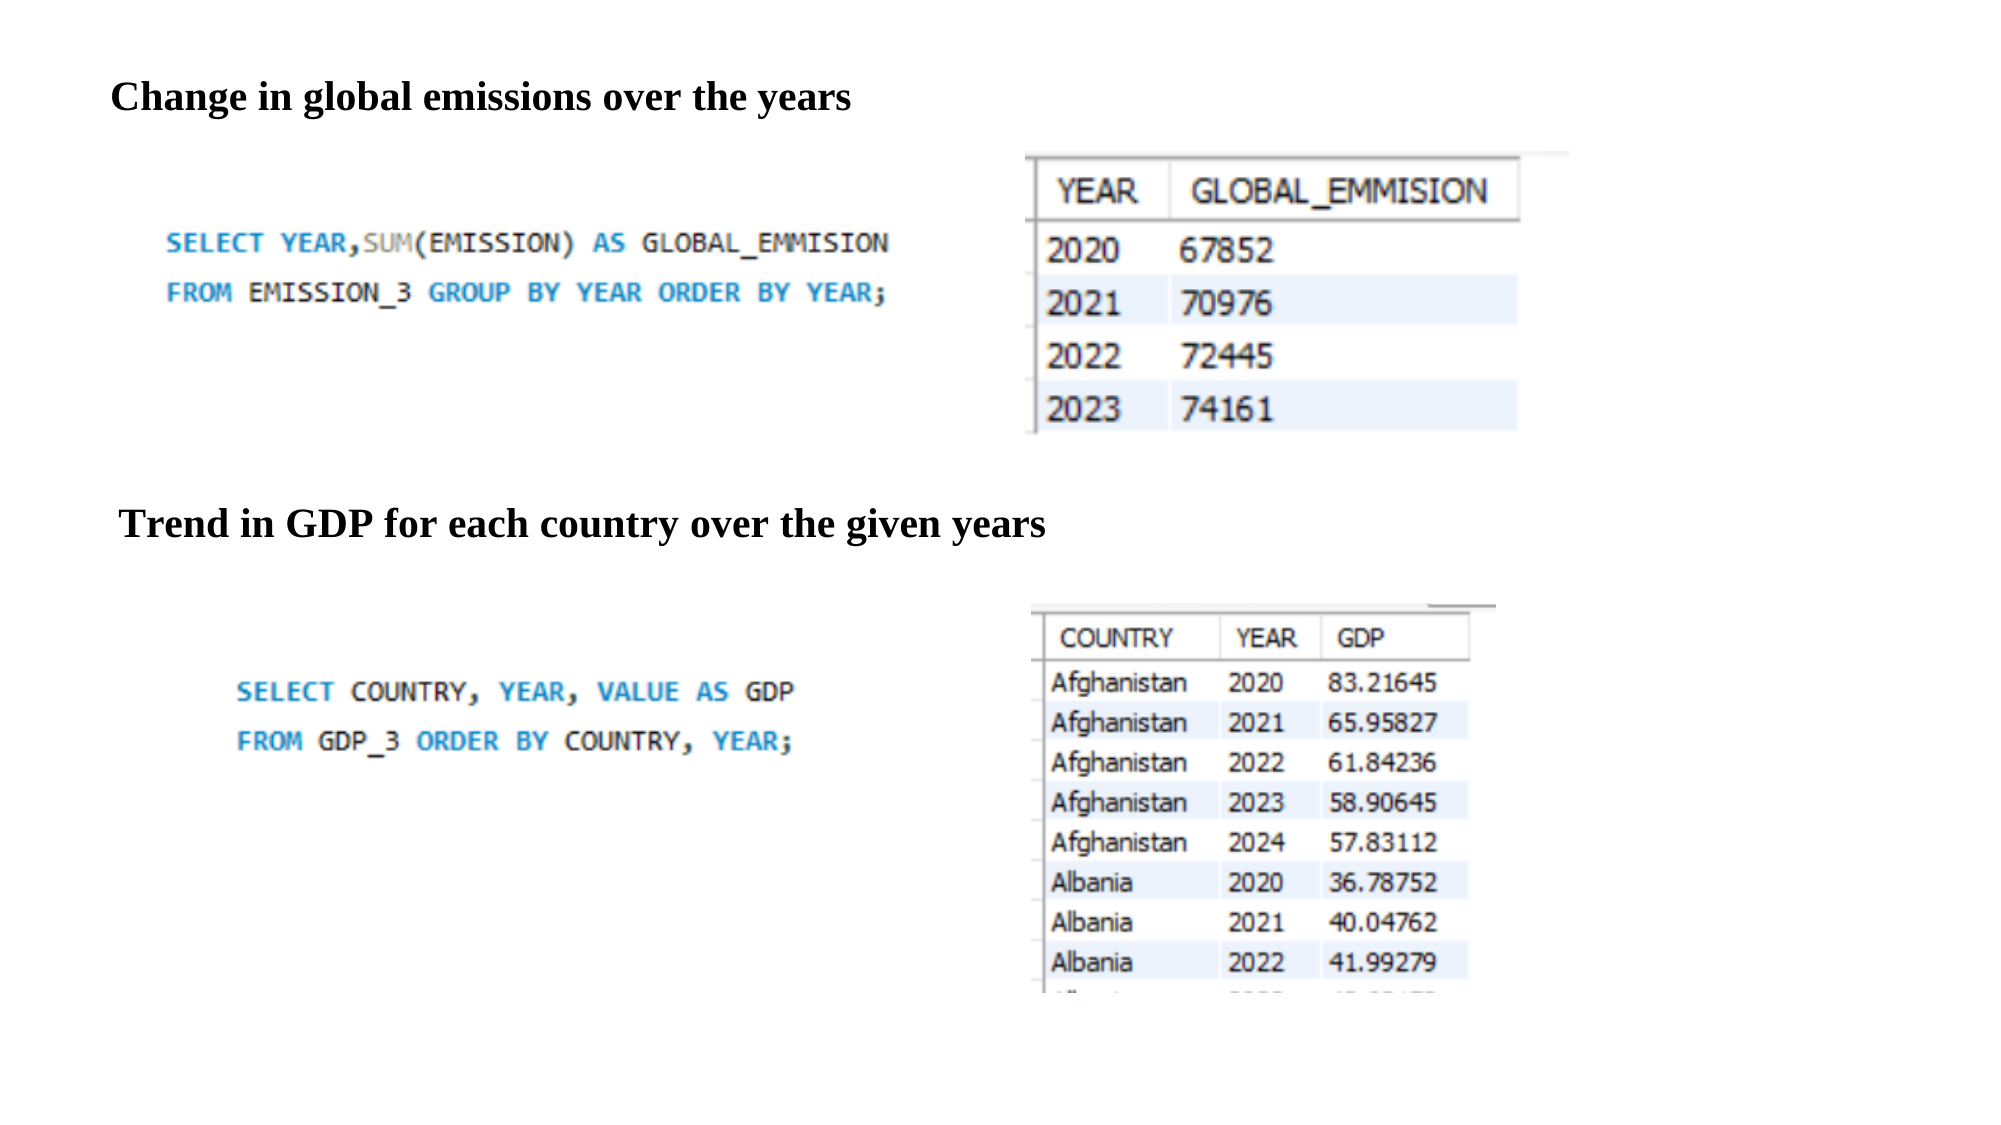

# Change in global emissions over the years
Trend in GDP for each country over the given years